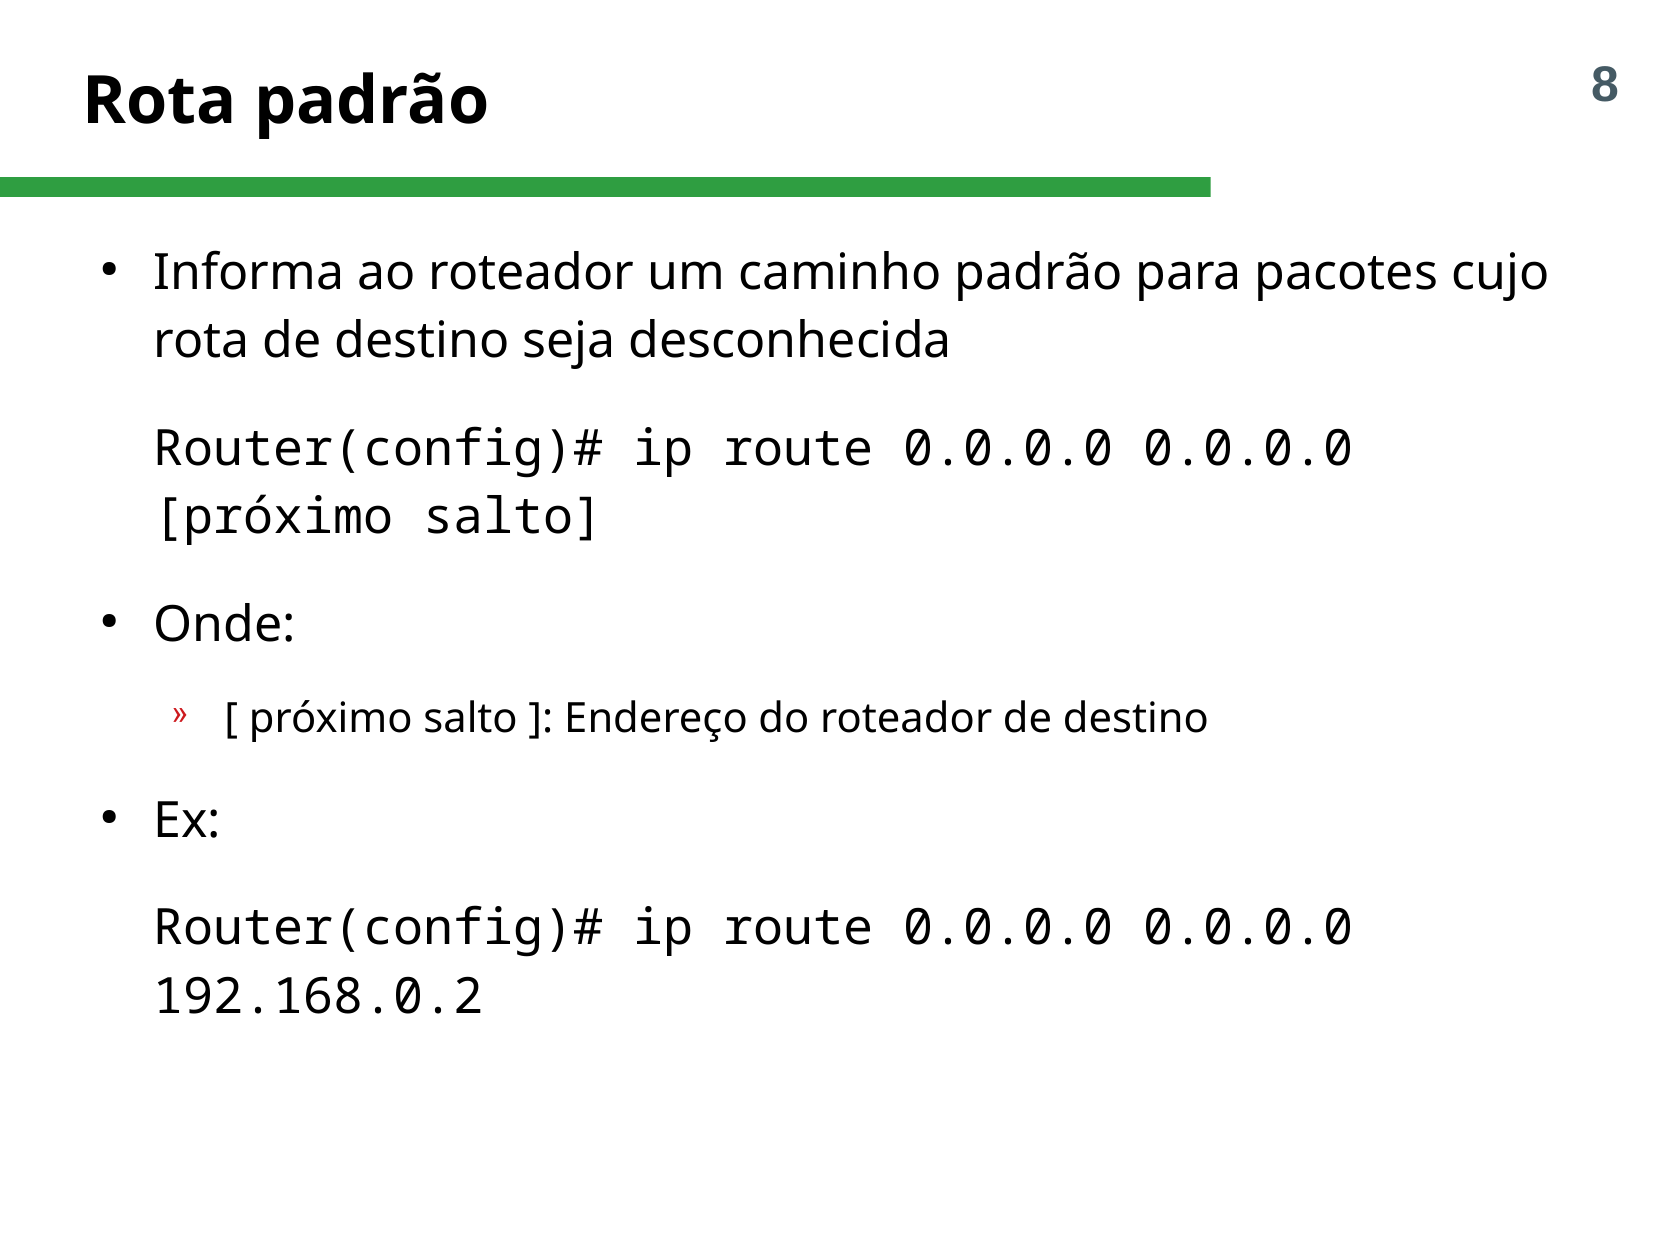

# Rota padrão
Informa ao roteador um caminho padrão para pacotes cujo rota de destino seja desconhecida
Router(config)# ip route 0.0.0.0 0.0.0.0 [próximo salto]
Onde:
[ próximo salto ]: Endereço do roteador de destino
Ex:
Router(config)# ip route 0.0.0.0 0.0.0.0 192.168.0.2